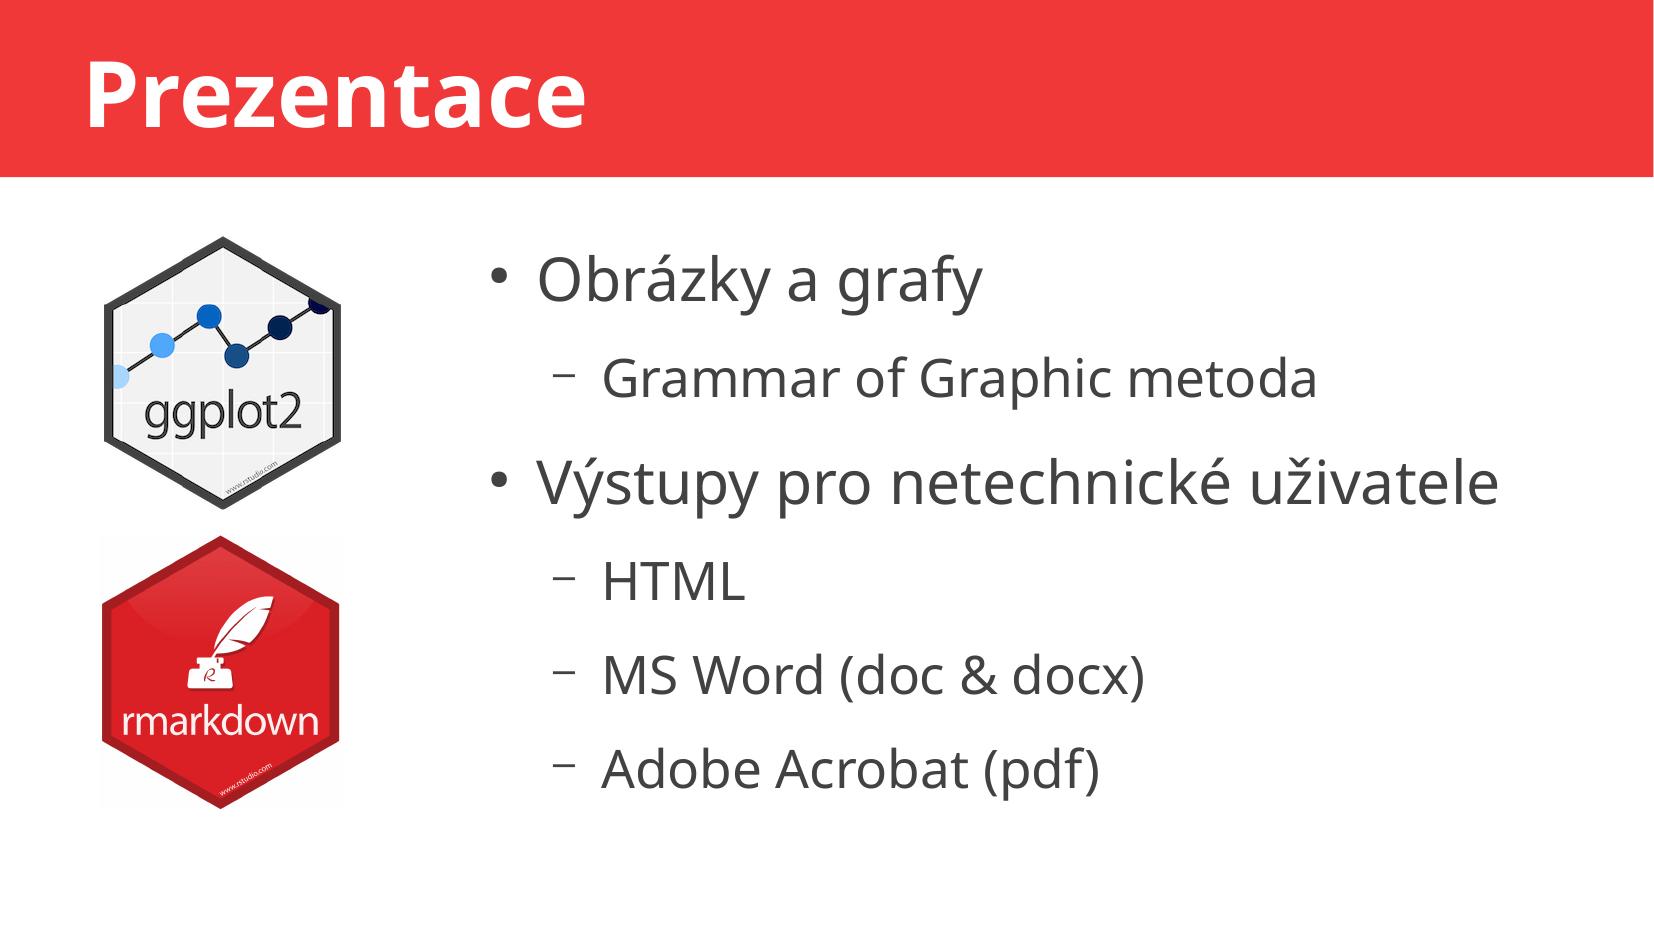

# Prezentace
Obrázky a grafy
Grammar of Graphic metoda
Výstupy pro netechnické uživatele
HTML
MS Word (doc & docx)
Adobe Acrobat (pdf)